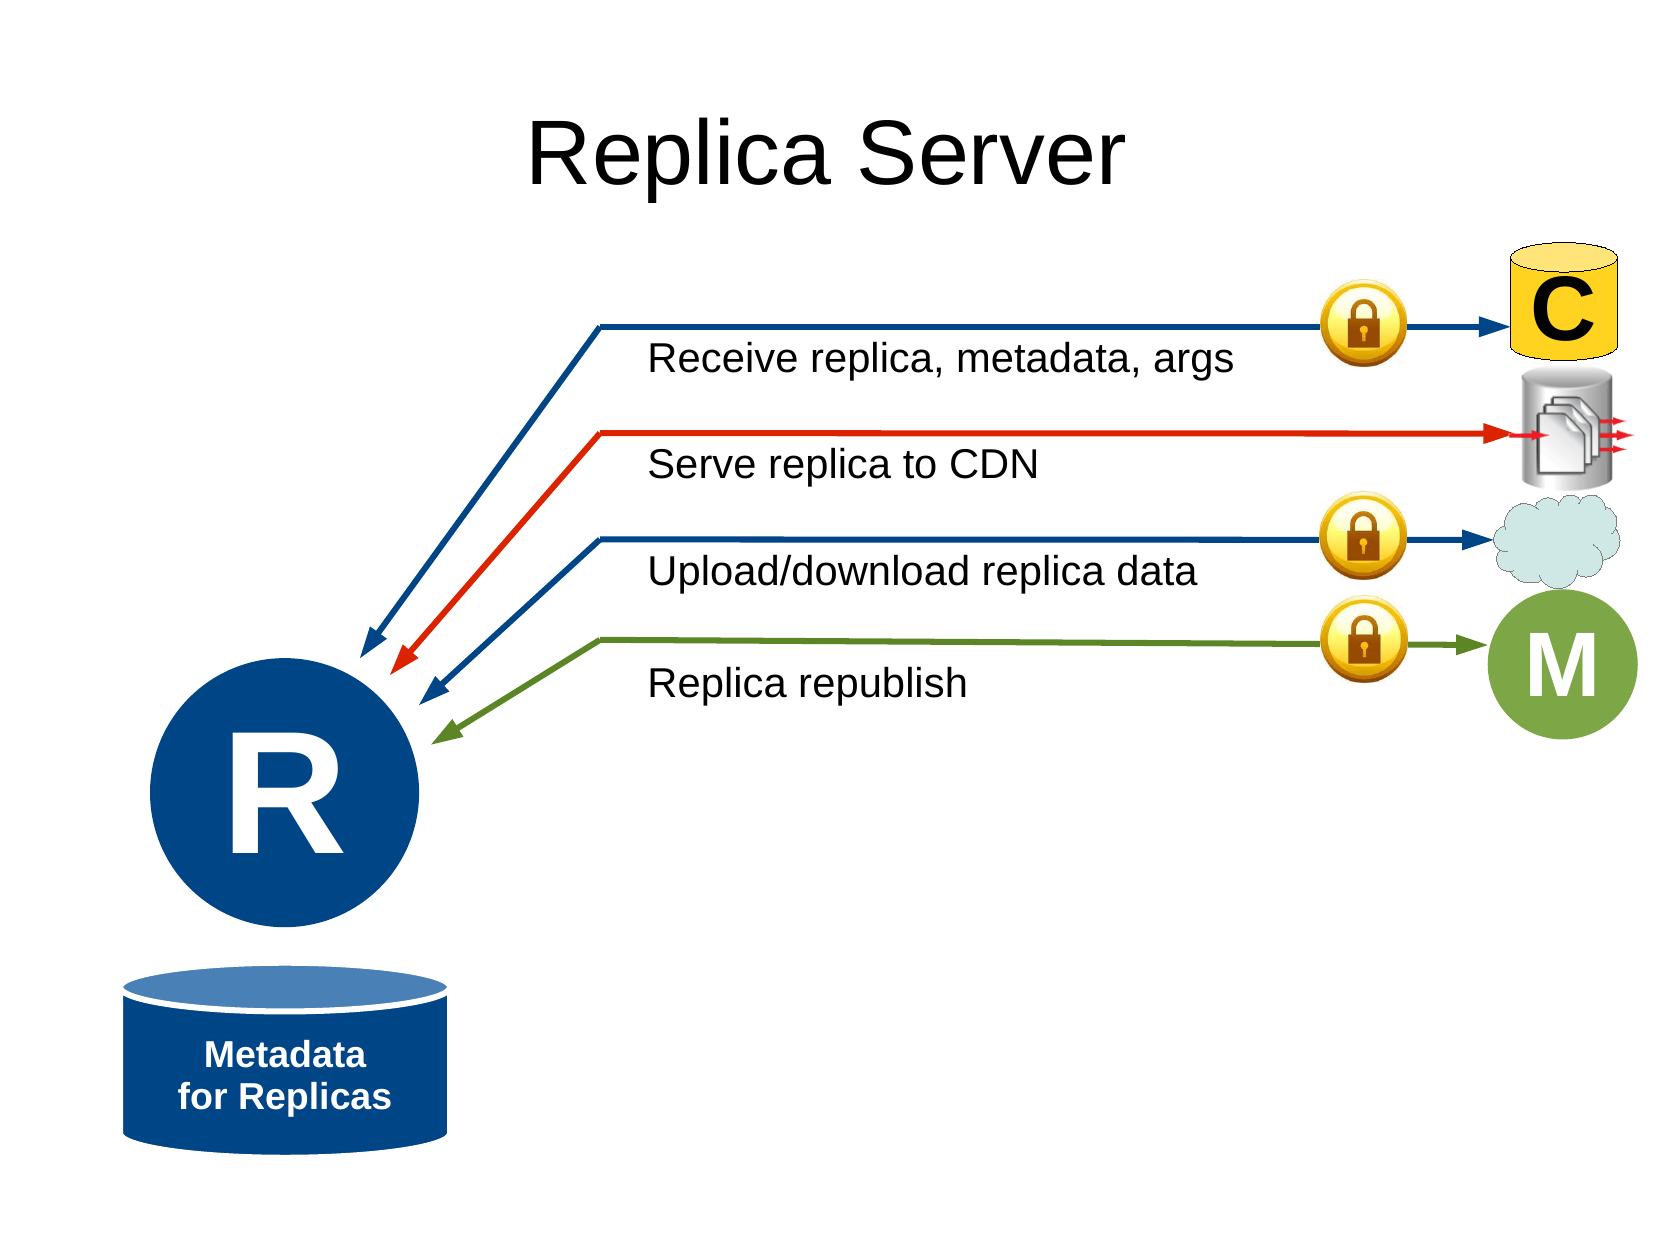

# Replica Server
C
Receive replica, metadata, args
Serve replica to CDN
Upload/download replica data
M
Replica republish
R
Metadata
for Replicas